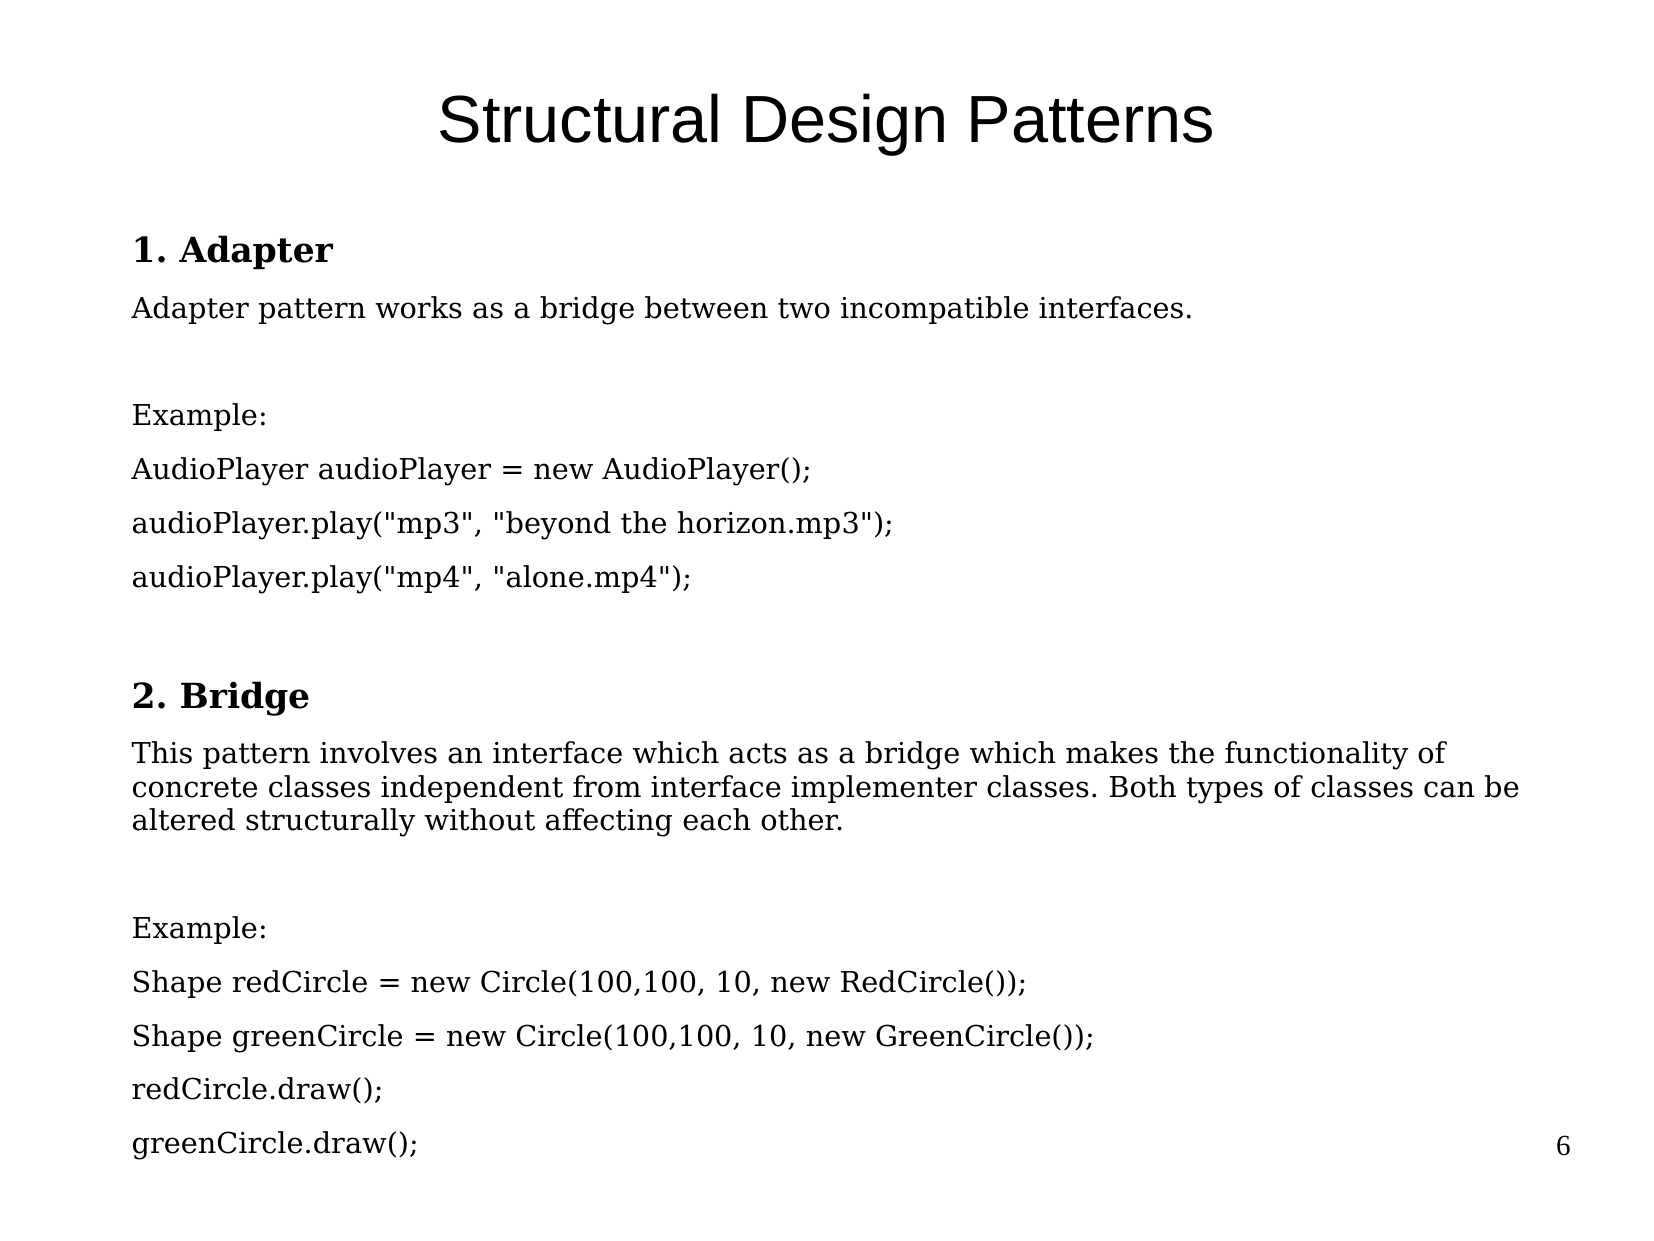

# Structural Design Patterns
1. Adapter
Adapter pattern works as a bridge between two incompatible interfaces.
Example:
AudioPlayer audioPlayer = new AudioPlayer();
audioPlayer.play("mp3", "beyond the horizon.mp3");
audioPlayer.play("mp4", "alone.mp4");
2. Bridge
This pattern involves an interface which acts as a bridge which makes the functionality of concrete classes independent from interface implementer classes. Both types of classes can be altered structurally without affecting each other.
Example:
Shape redCircle = new Circle(100,100, 10, new RedCircle());
Shape greenCircle = new Circle(100,100, 10, new GreenCircle());
redCircle.draw();
greenCircle.draw();
6